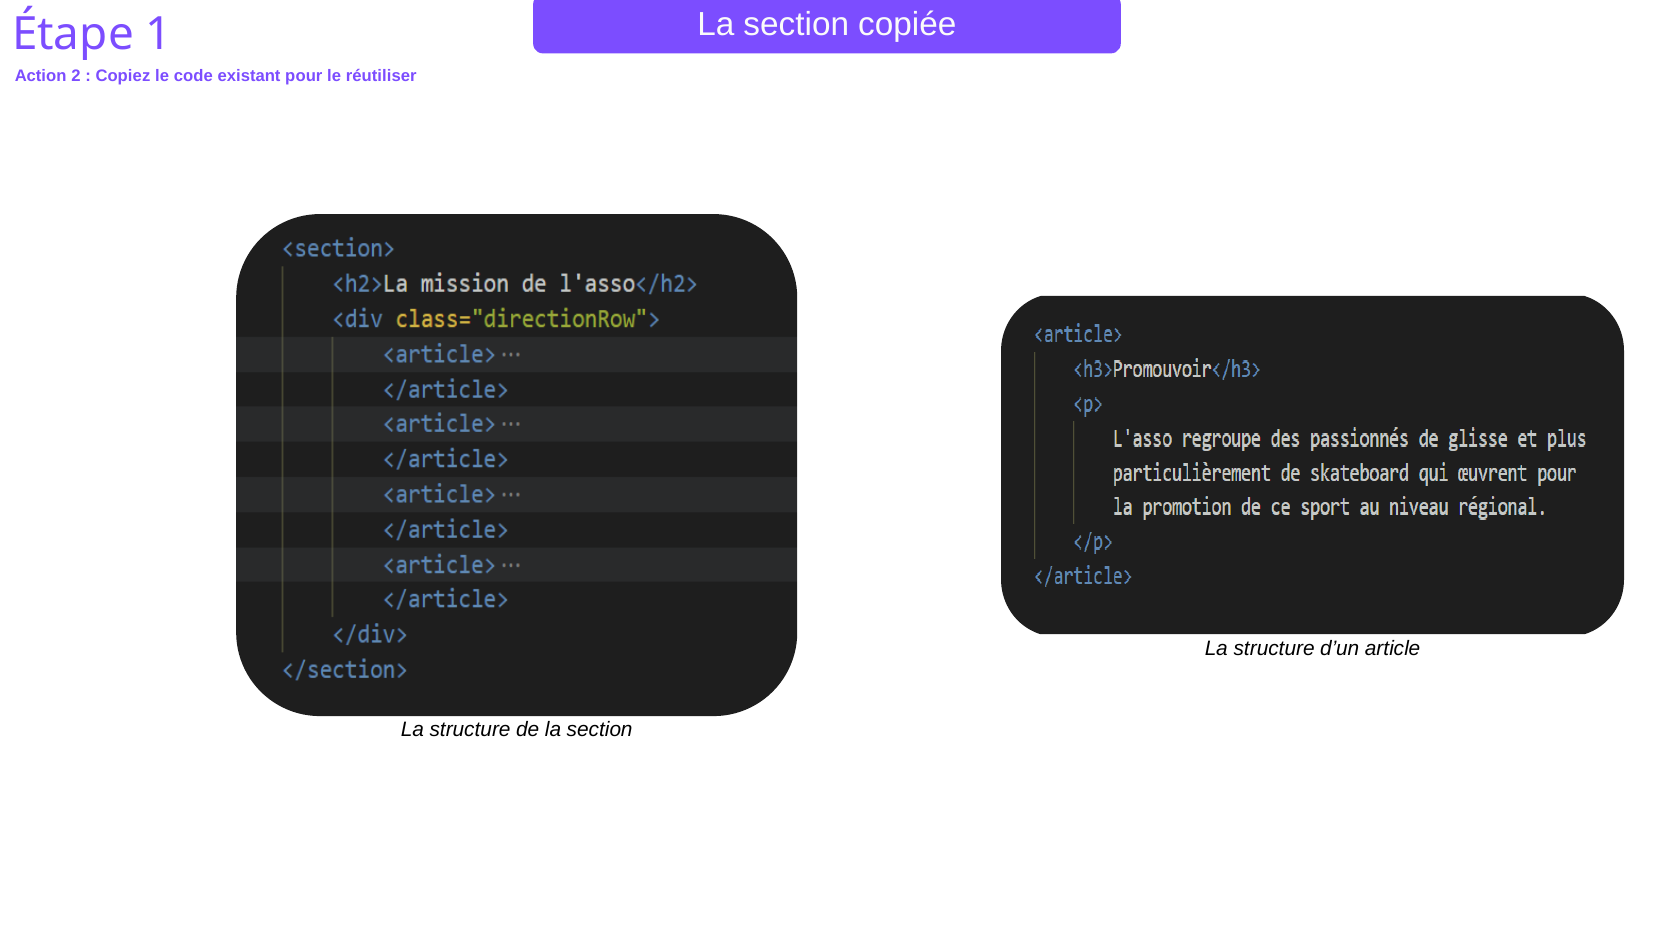

La section copiée
# Étape 1
Action 2 : Copiez le code existant pour le réutiliser
La structure d’un article
La structure de la section